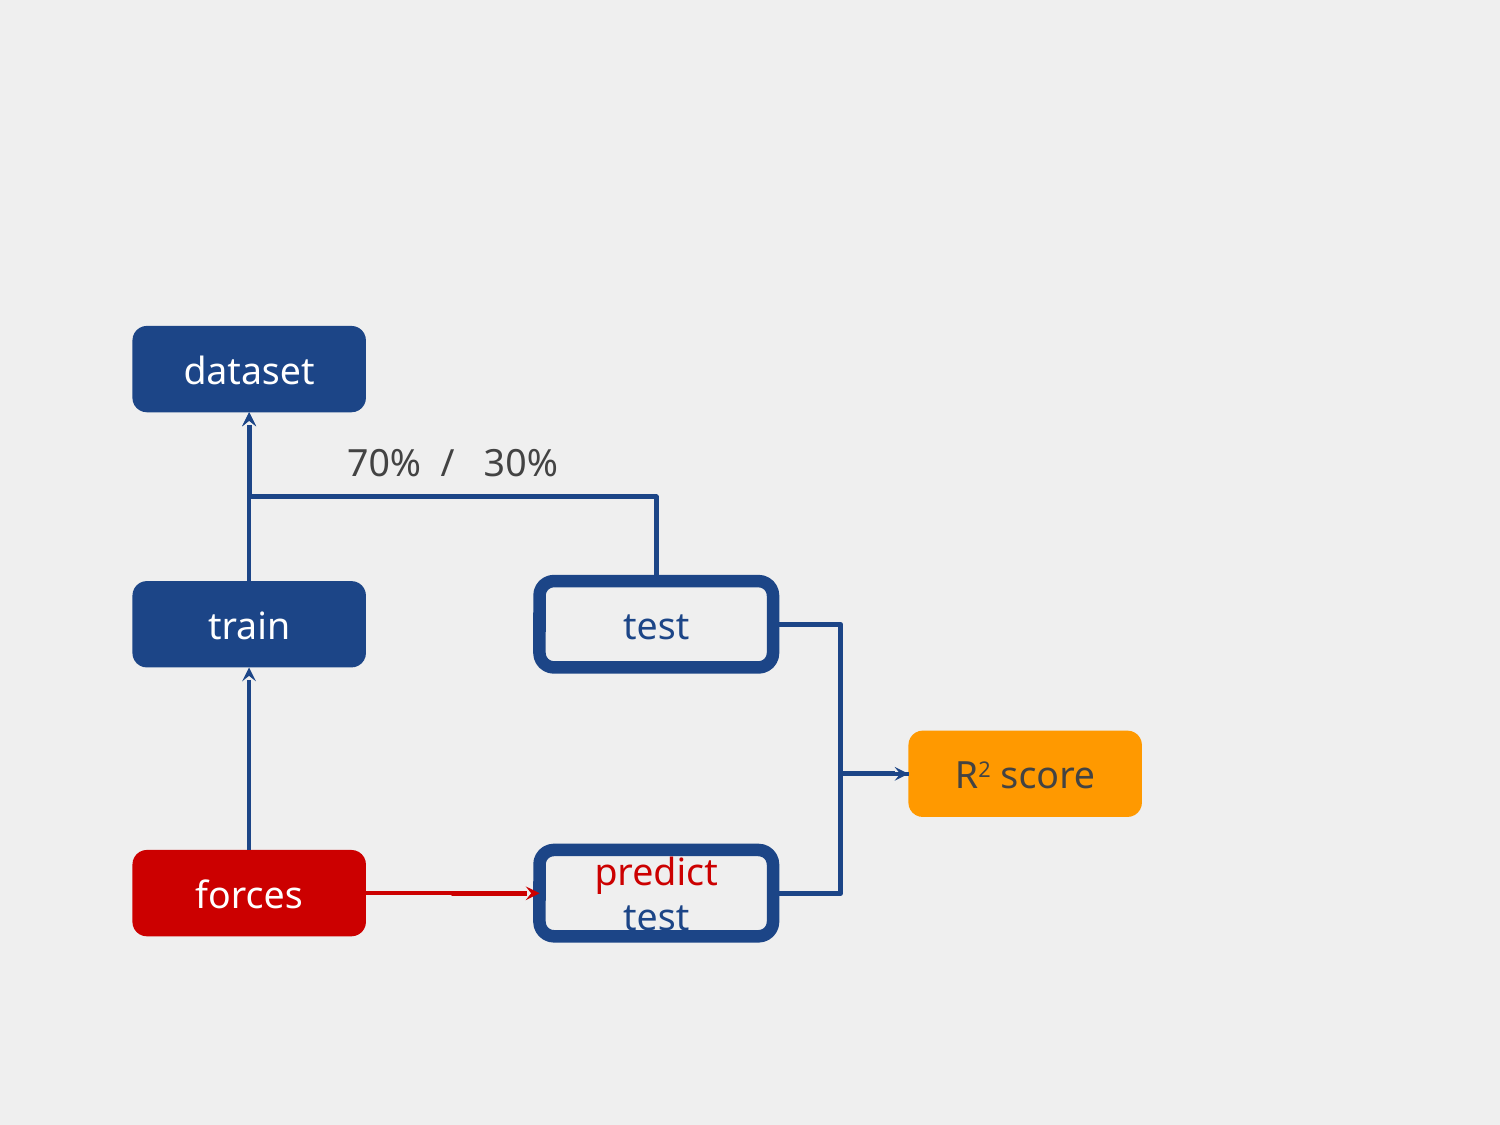

dataset
70% / 30%
train
test
R2 score
forces
predict test